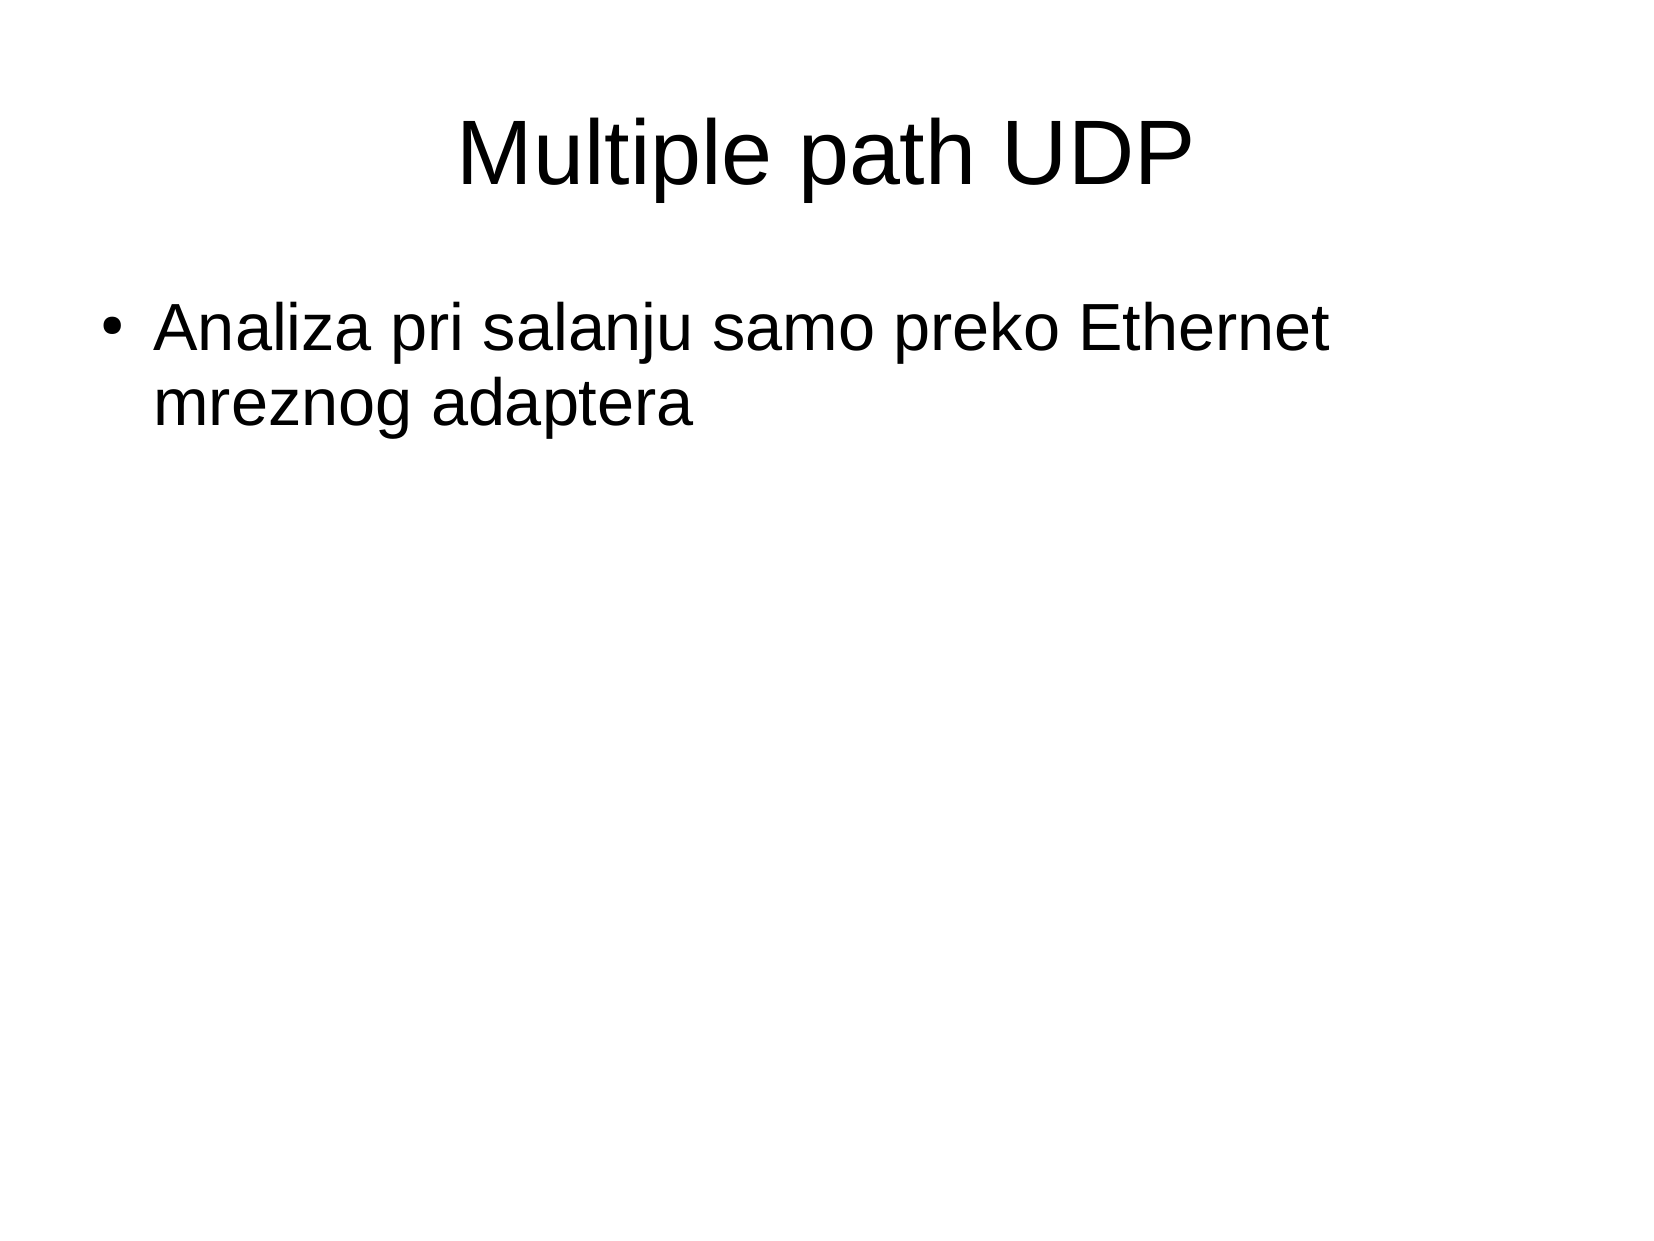

# Multiple path UDP
Analiza pri salanju samo preko Ethernet mreznog adaptera